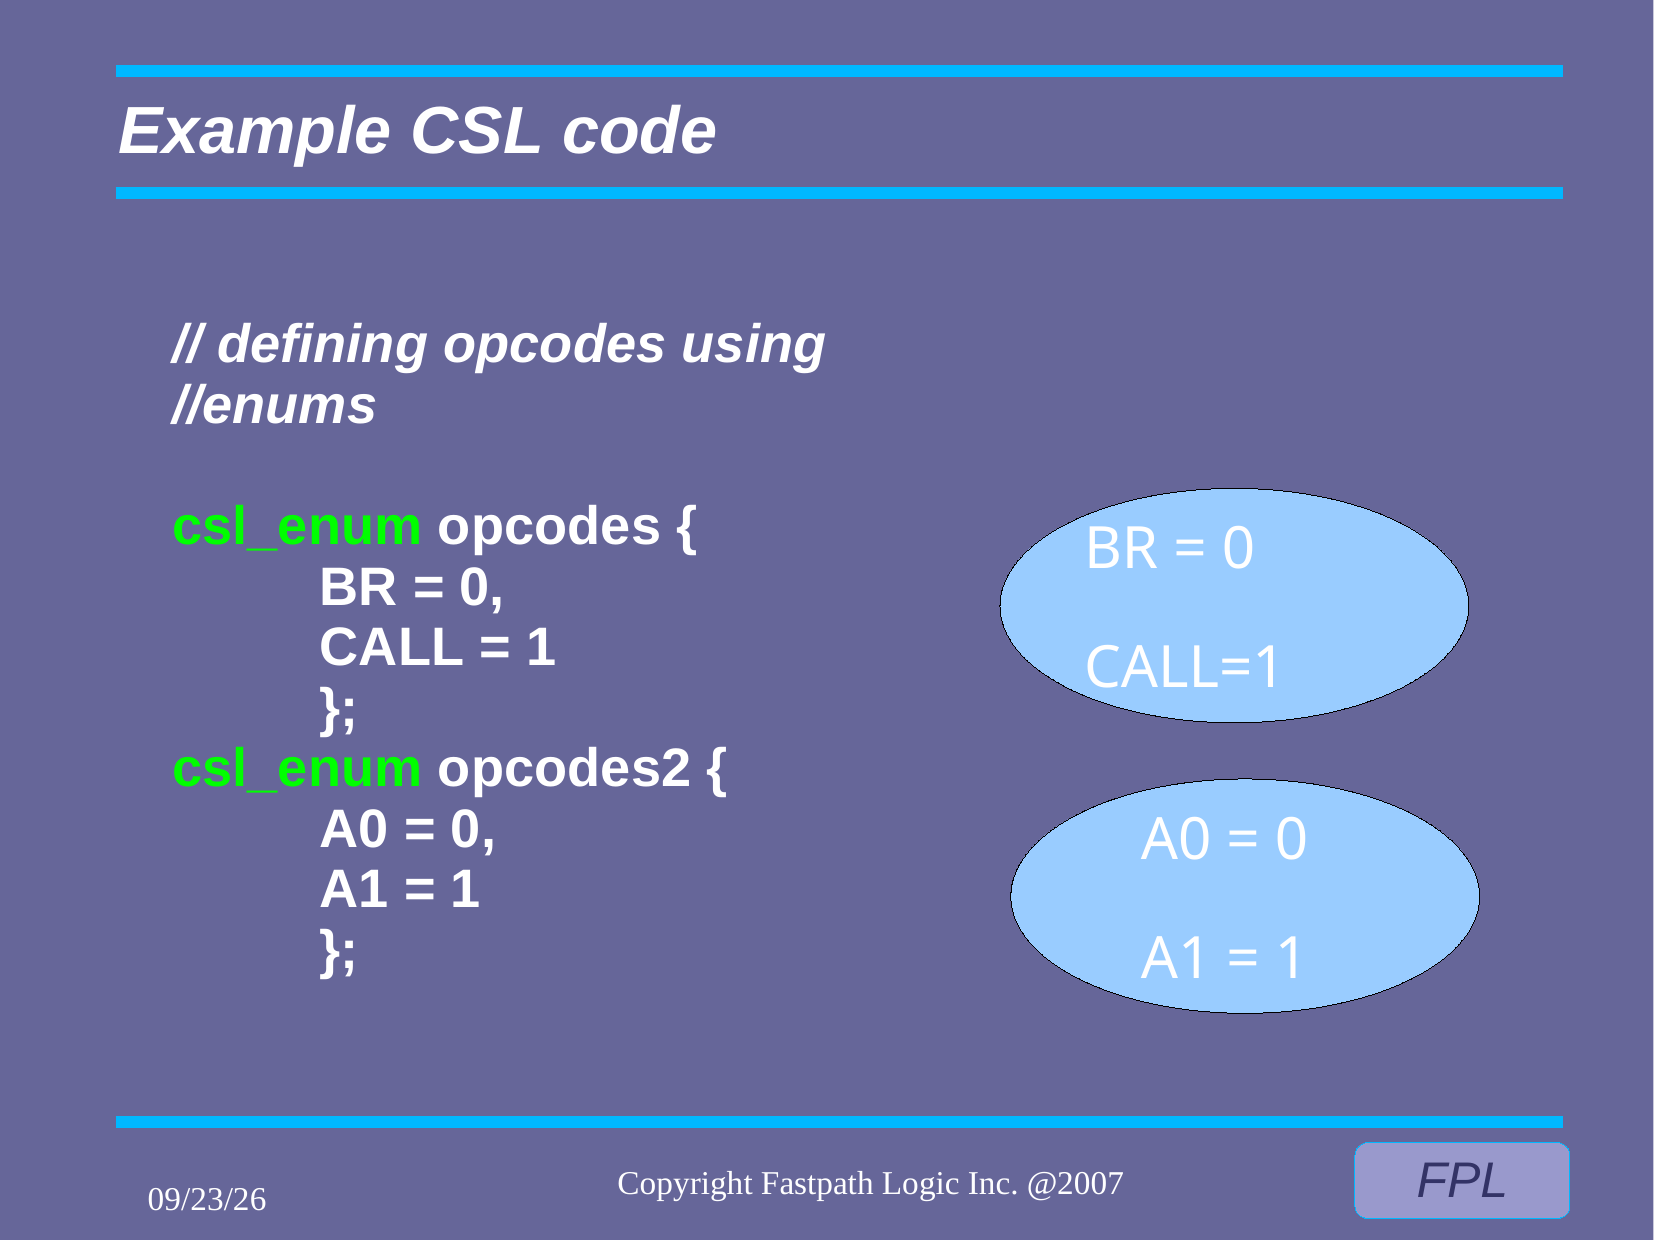

# Example CSL code
// defining opcodes using
//enums
csl_enum opcodes {
		BR = 0,
		CALL = 1
		};
csl_enum opcodes2 {
		A0 = 0,
		A1 = 1
		};
BR = 0
CALL=1
 A0 = 0
 A1 = 1
Copyright Fastpath Logic Inc. @2007